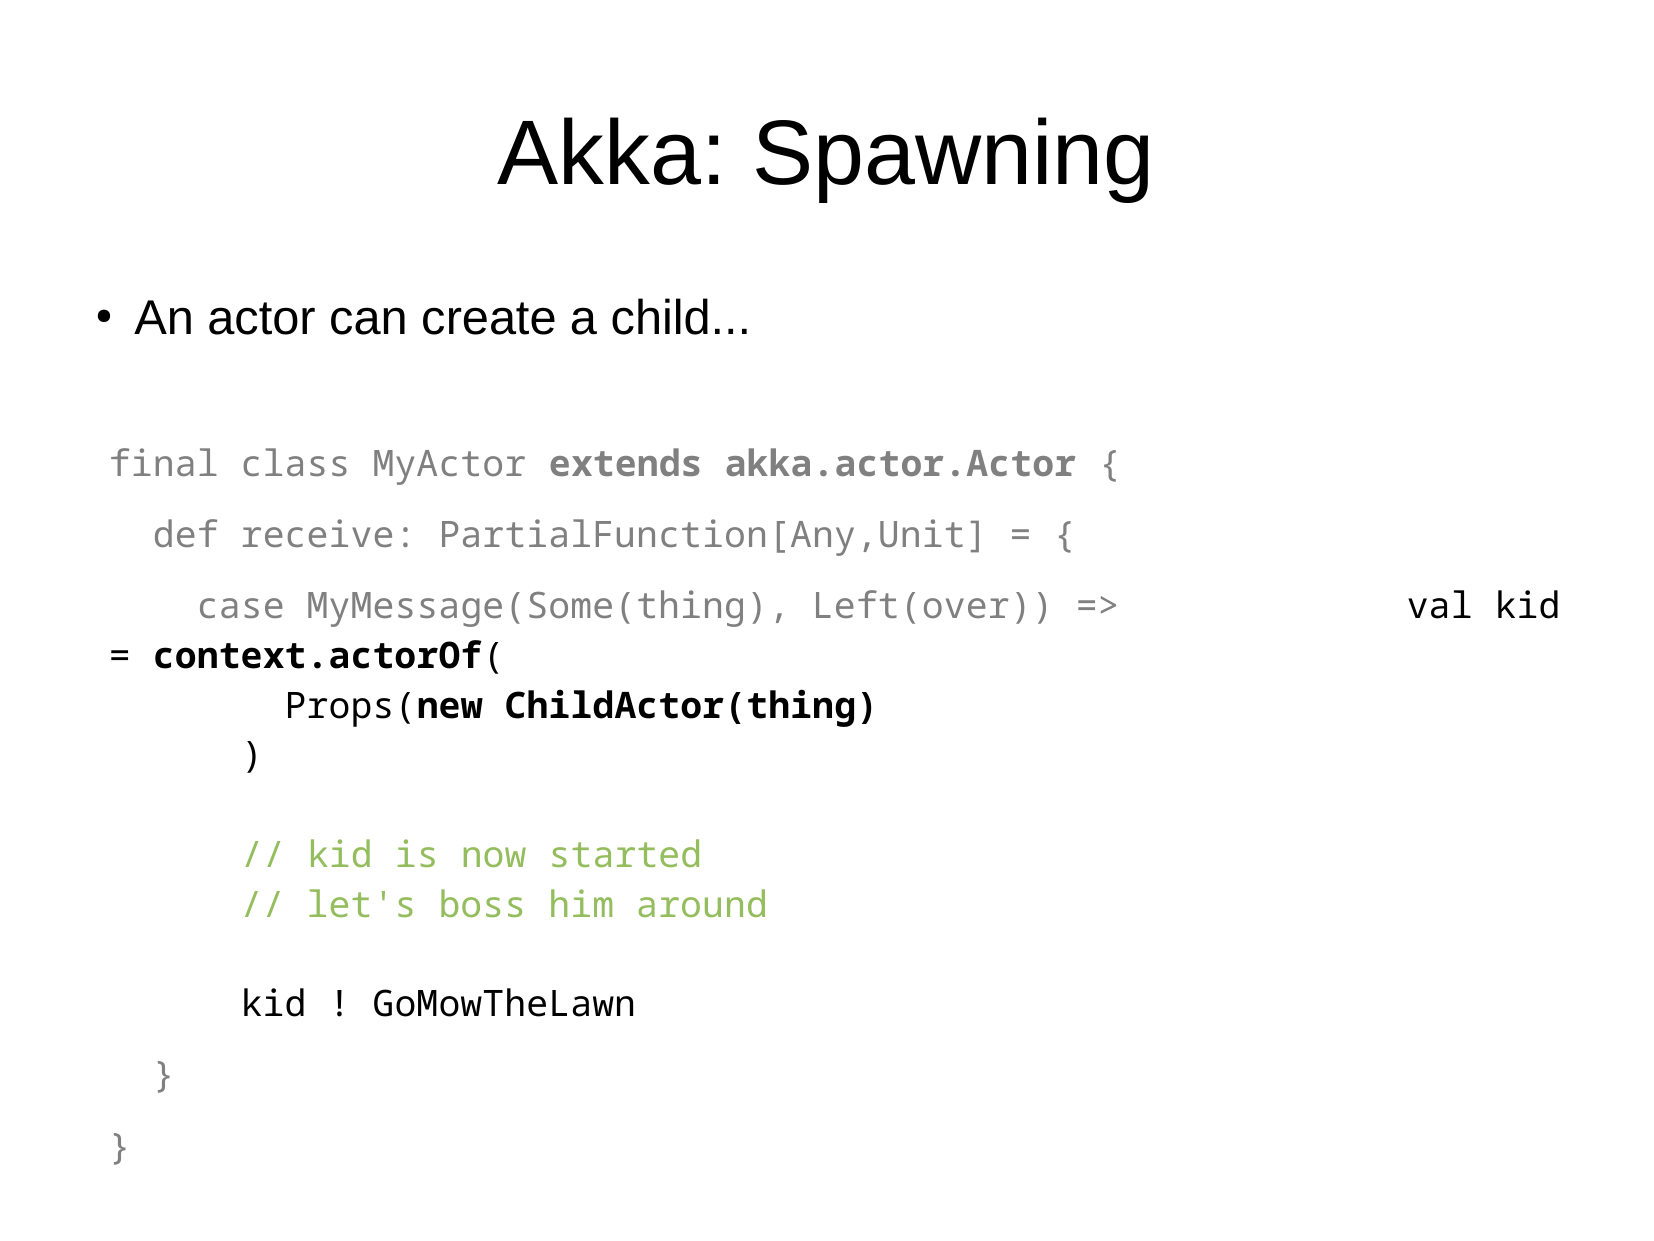

# Akka: Spawning
An actor can create a child...
final class MyActor extends akka.actor.Actor {
 def receive: PartialFunction[Any,Unit] = {
 case MyMessage(Some(thing), Left(over)) => val kid = context.actorOf(
 Props(new ChildActor(thing)
 )
 // kid is now started
 // let's boss him around
 kid ! GoMowTheLawn
 }
}